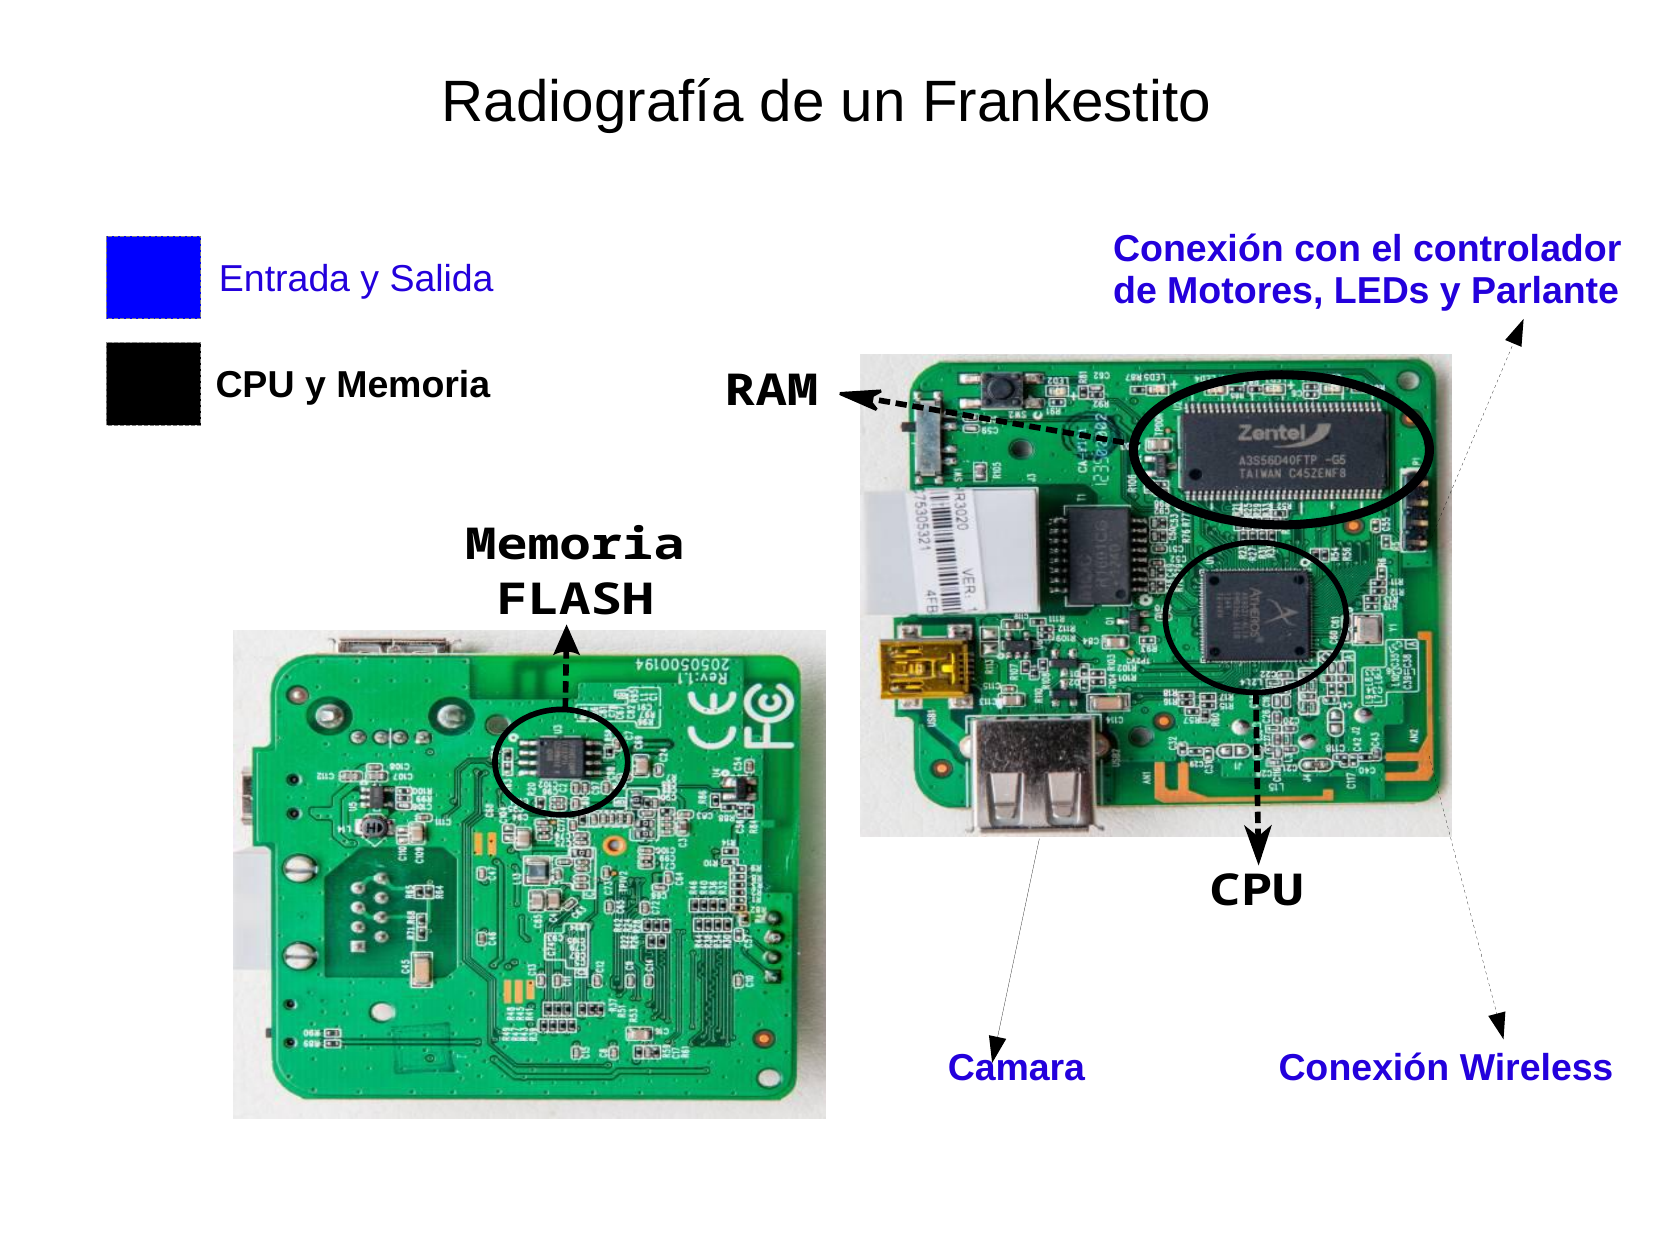

# Radiografía de un Frankestito
Conexión con el controlador
de Motores, LEDs y Parlante
Entrada y Salida
CPU y Memoria
Camara
Conexión Wireless